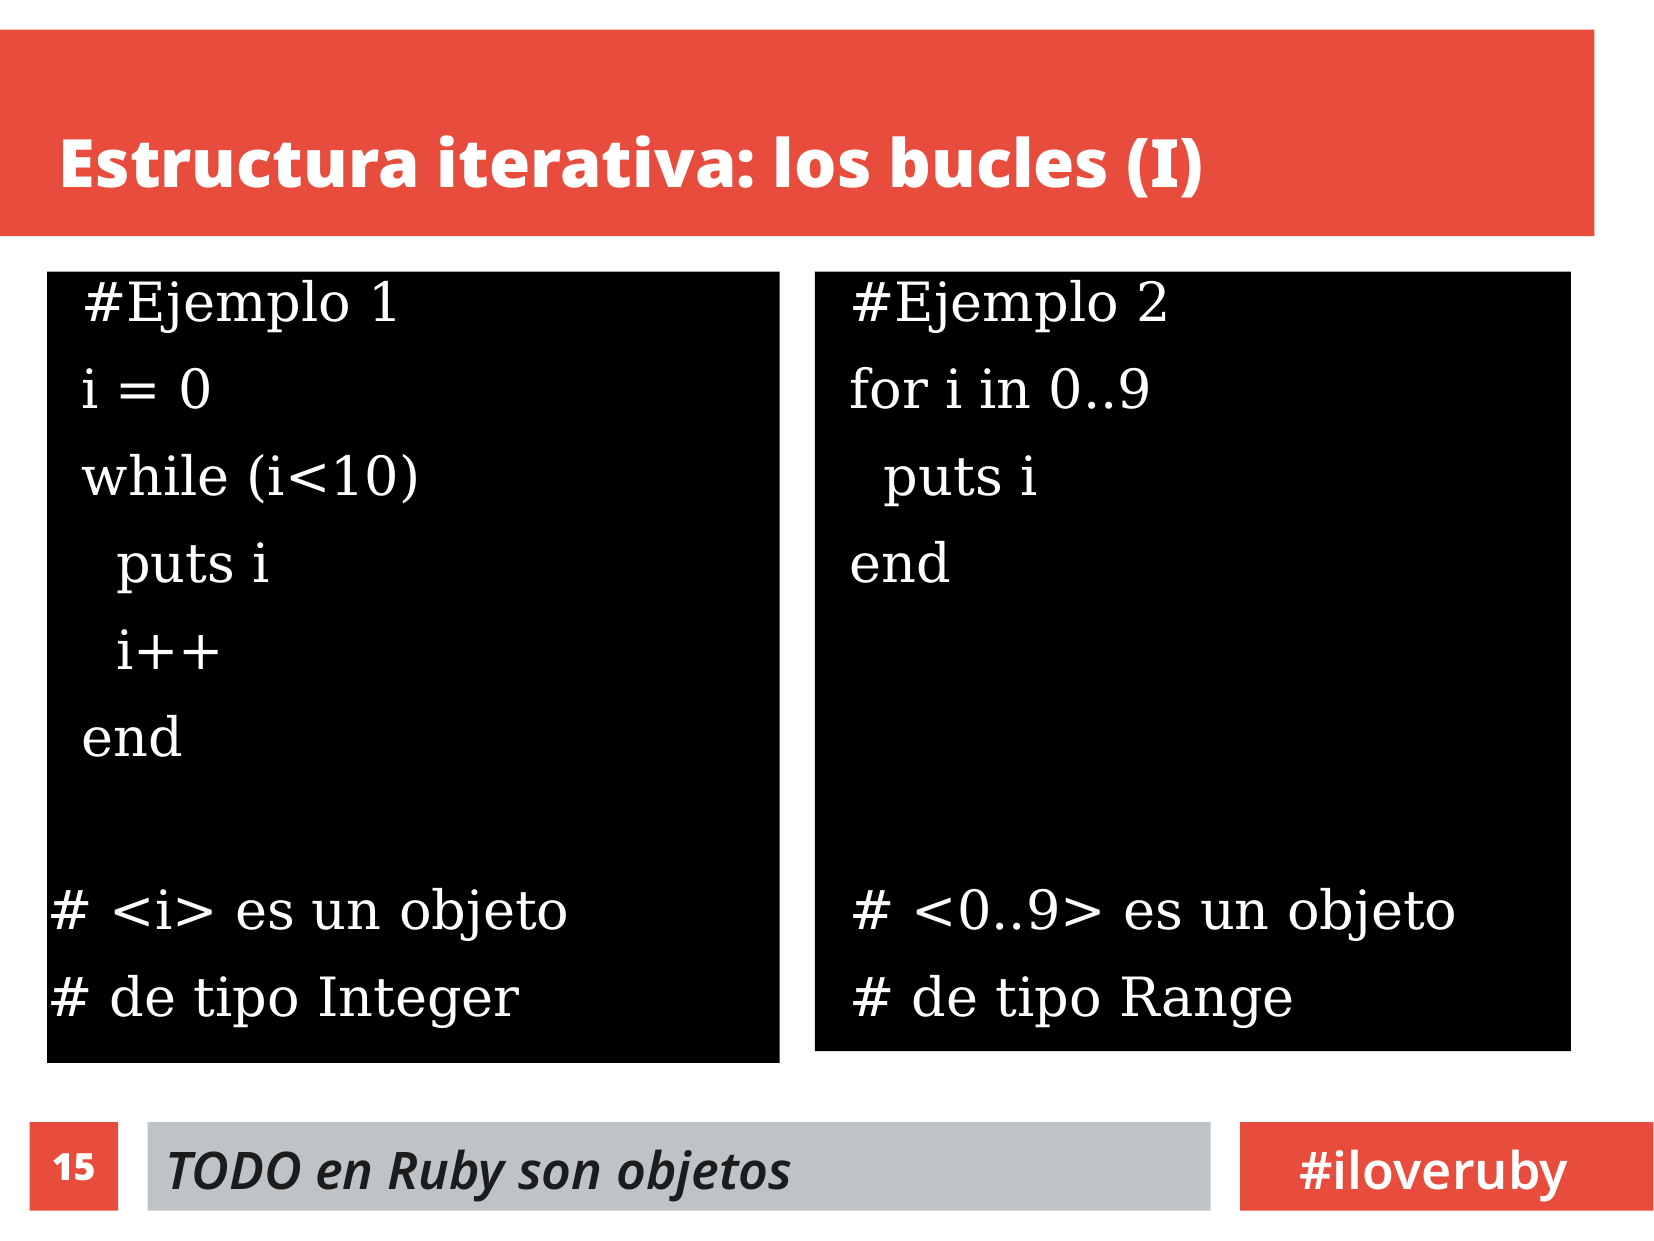

# Estructura iterativa: los bucles (I)
 #Ejemplo 1
 i = 0
 while (i<10)
 puts i
 i++
 end
# <i> es un objeto
# de tipo Integer
 #Ejemplo 2
 for i in 0..9
 puts i
 end
 # <0..9> es un objeto
 # de tipo Range
15
TODO en Ruby son objetos
#iloveruby